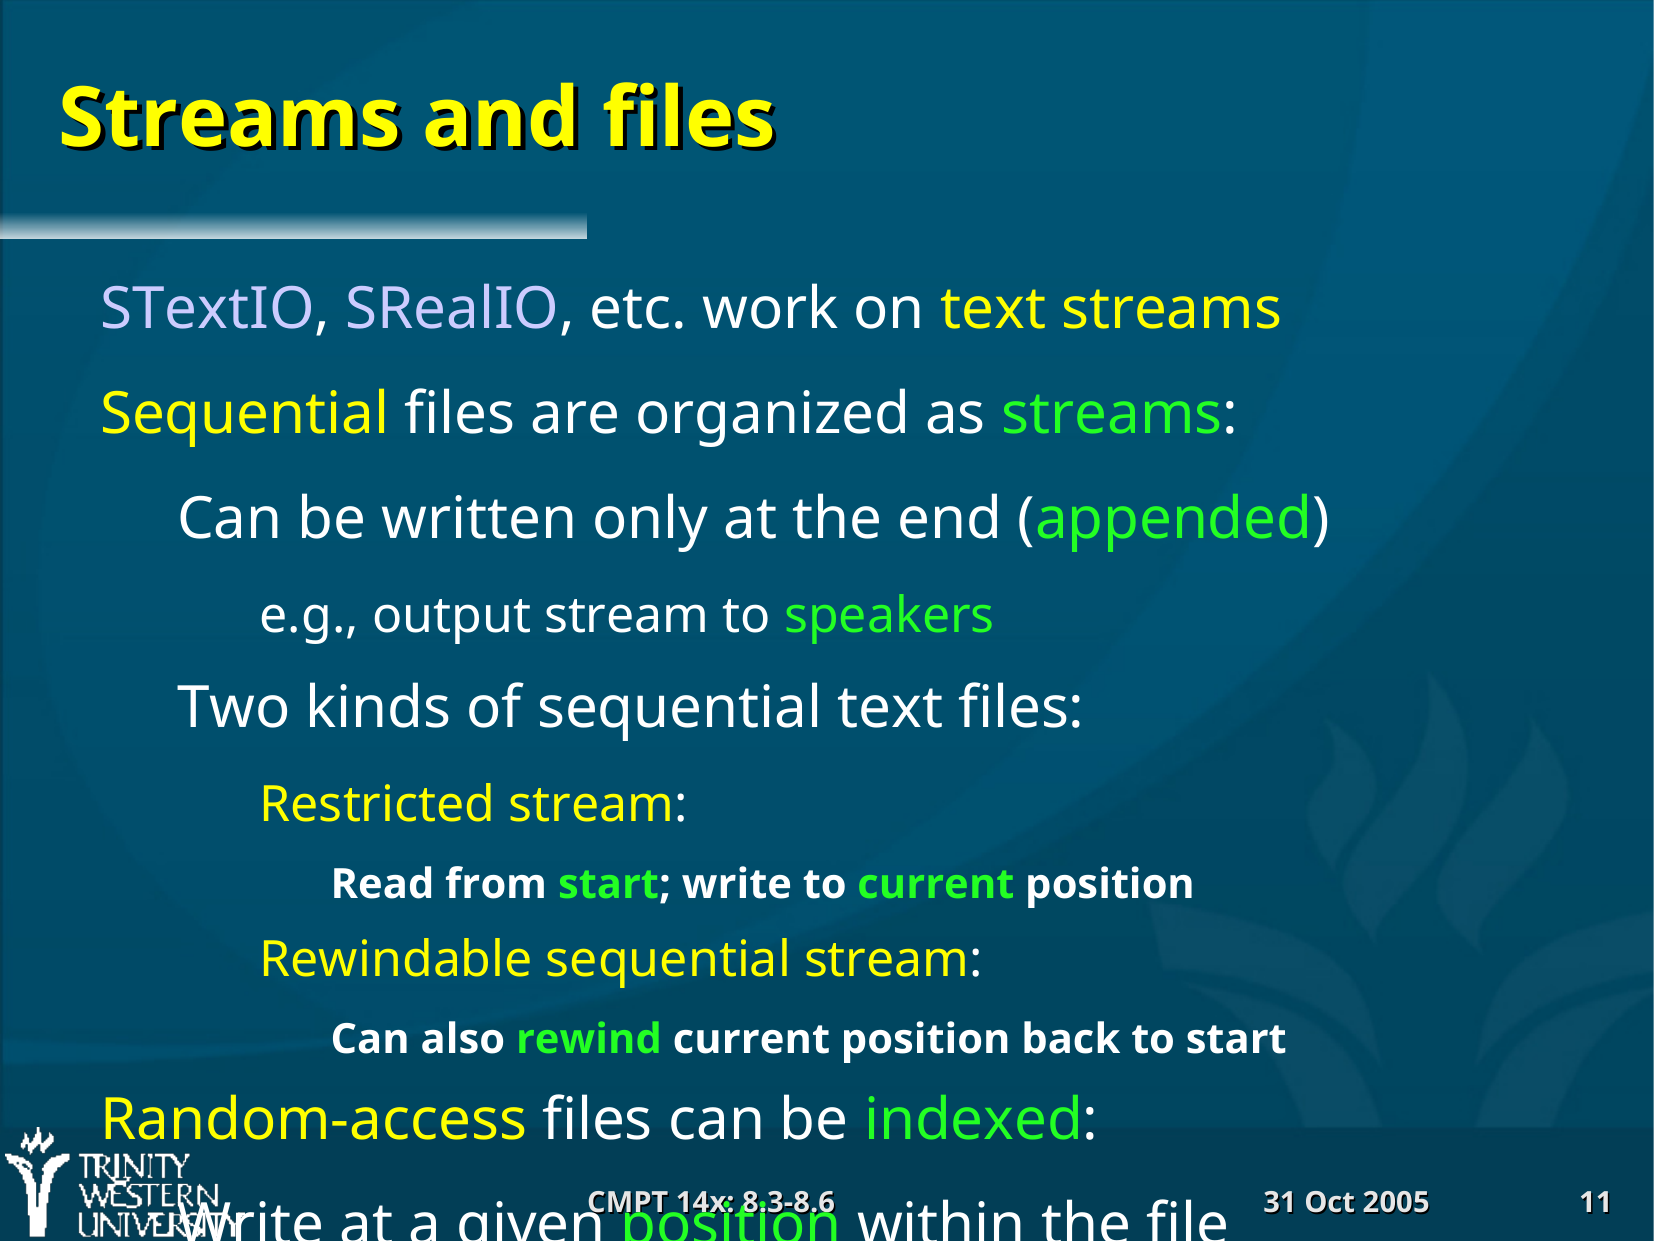

# Streams and files
STextIO, SRealIO, etc. work on text streams
Sequential files are organized as streams:
Can be written only at the end (appended)
e.g., output stream to speakers
Two kinds of sequential text files:
Restricted stream:
Read from start; write to current position
Rewindable sequential stream:
Can also rewind current position back to start
Random-access files can be indexed:
Write at a given position within the file
CMPT 14x: 8.3-8.6
31 Oct 2005
11